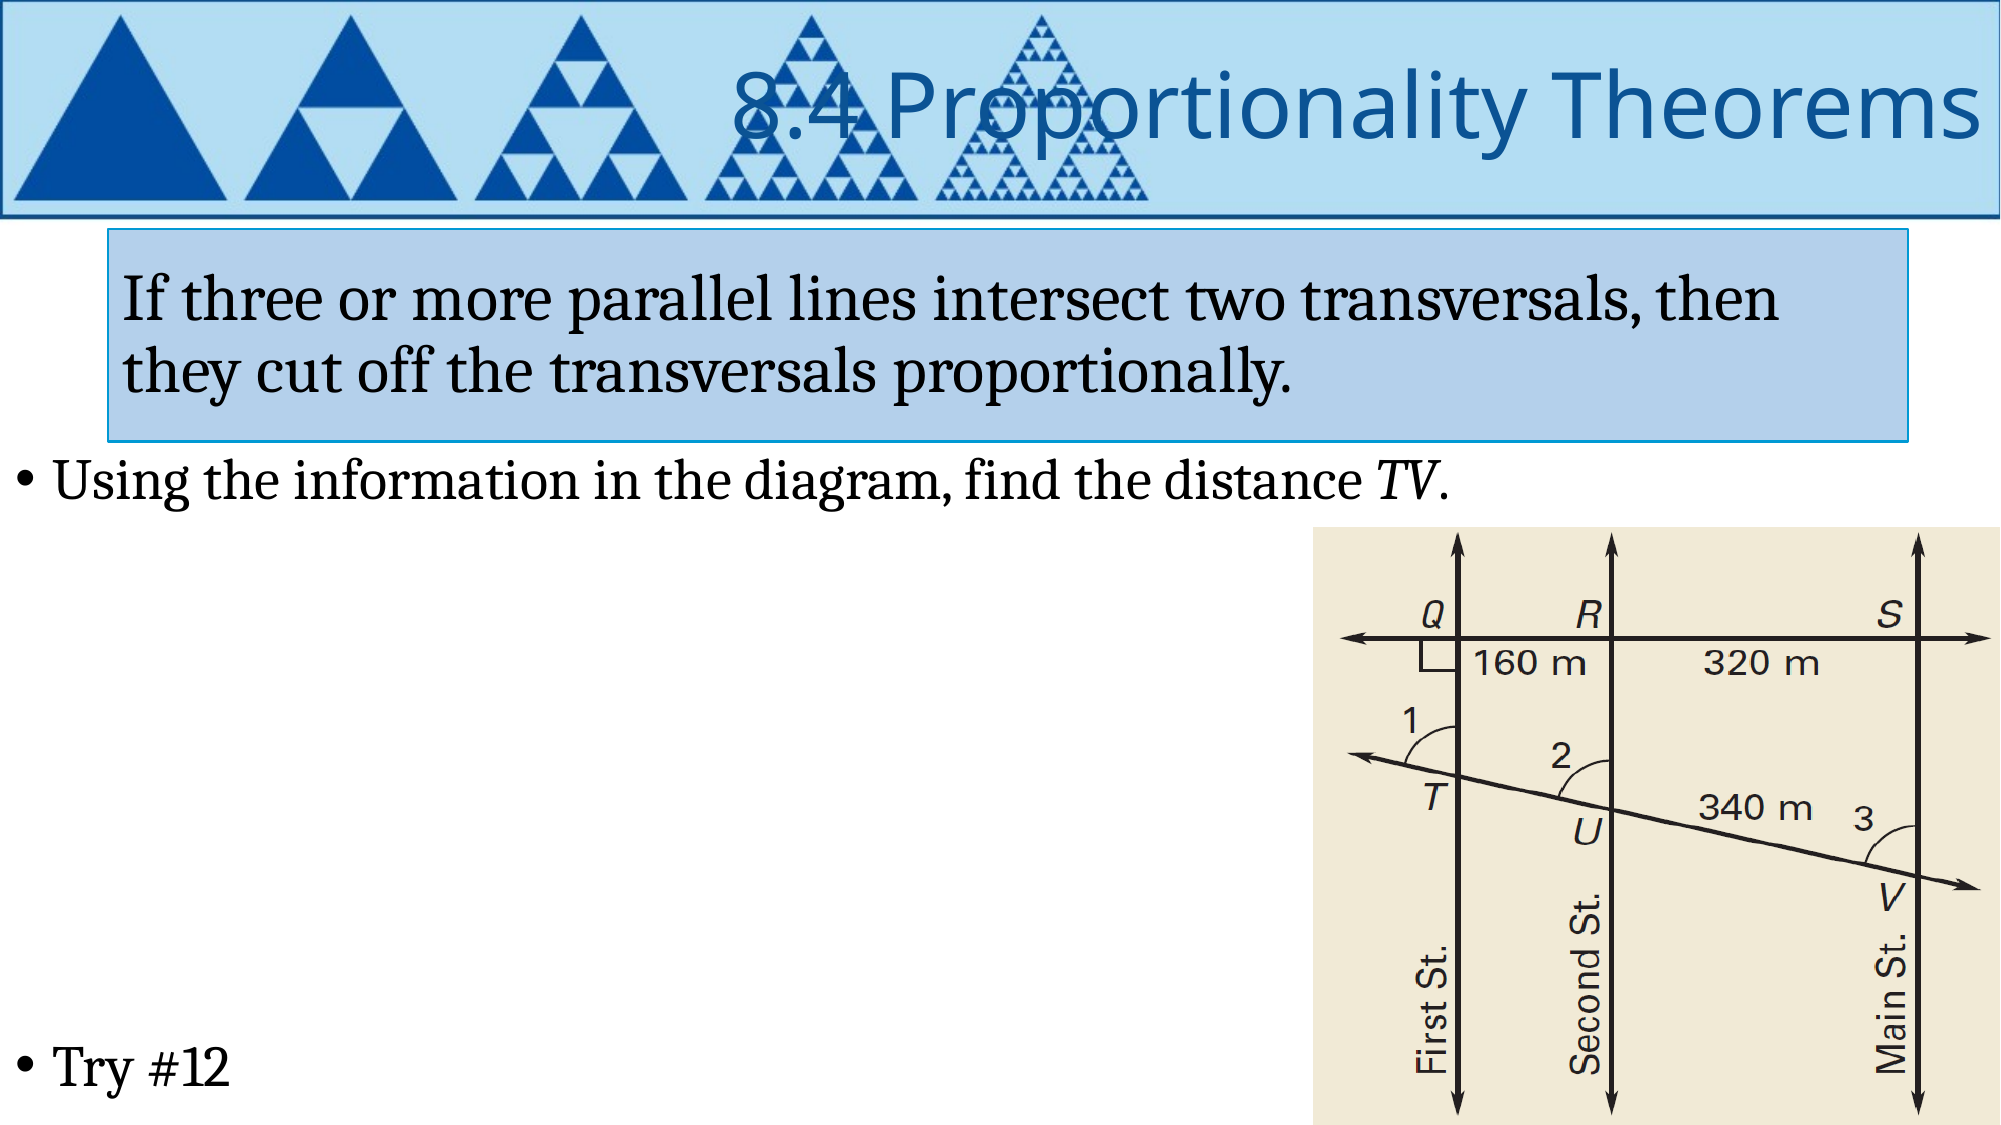

# 8.4 Proportionality Theorems
If three or more parallel lines intersect two transversals, then they cut off the transversals proportionally.
Using the information in the diagram, find the distance TV.
Try #12